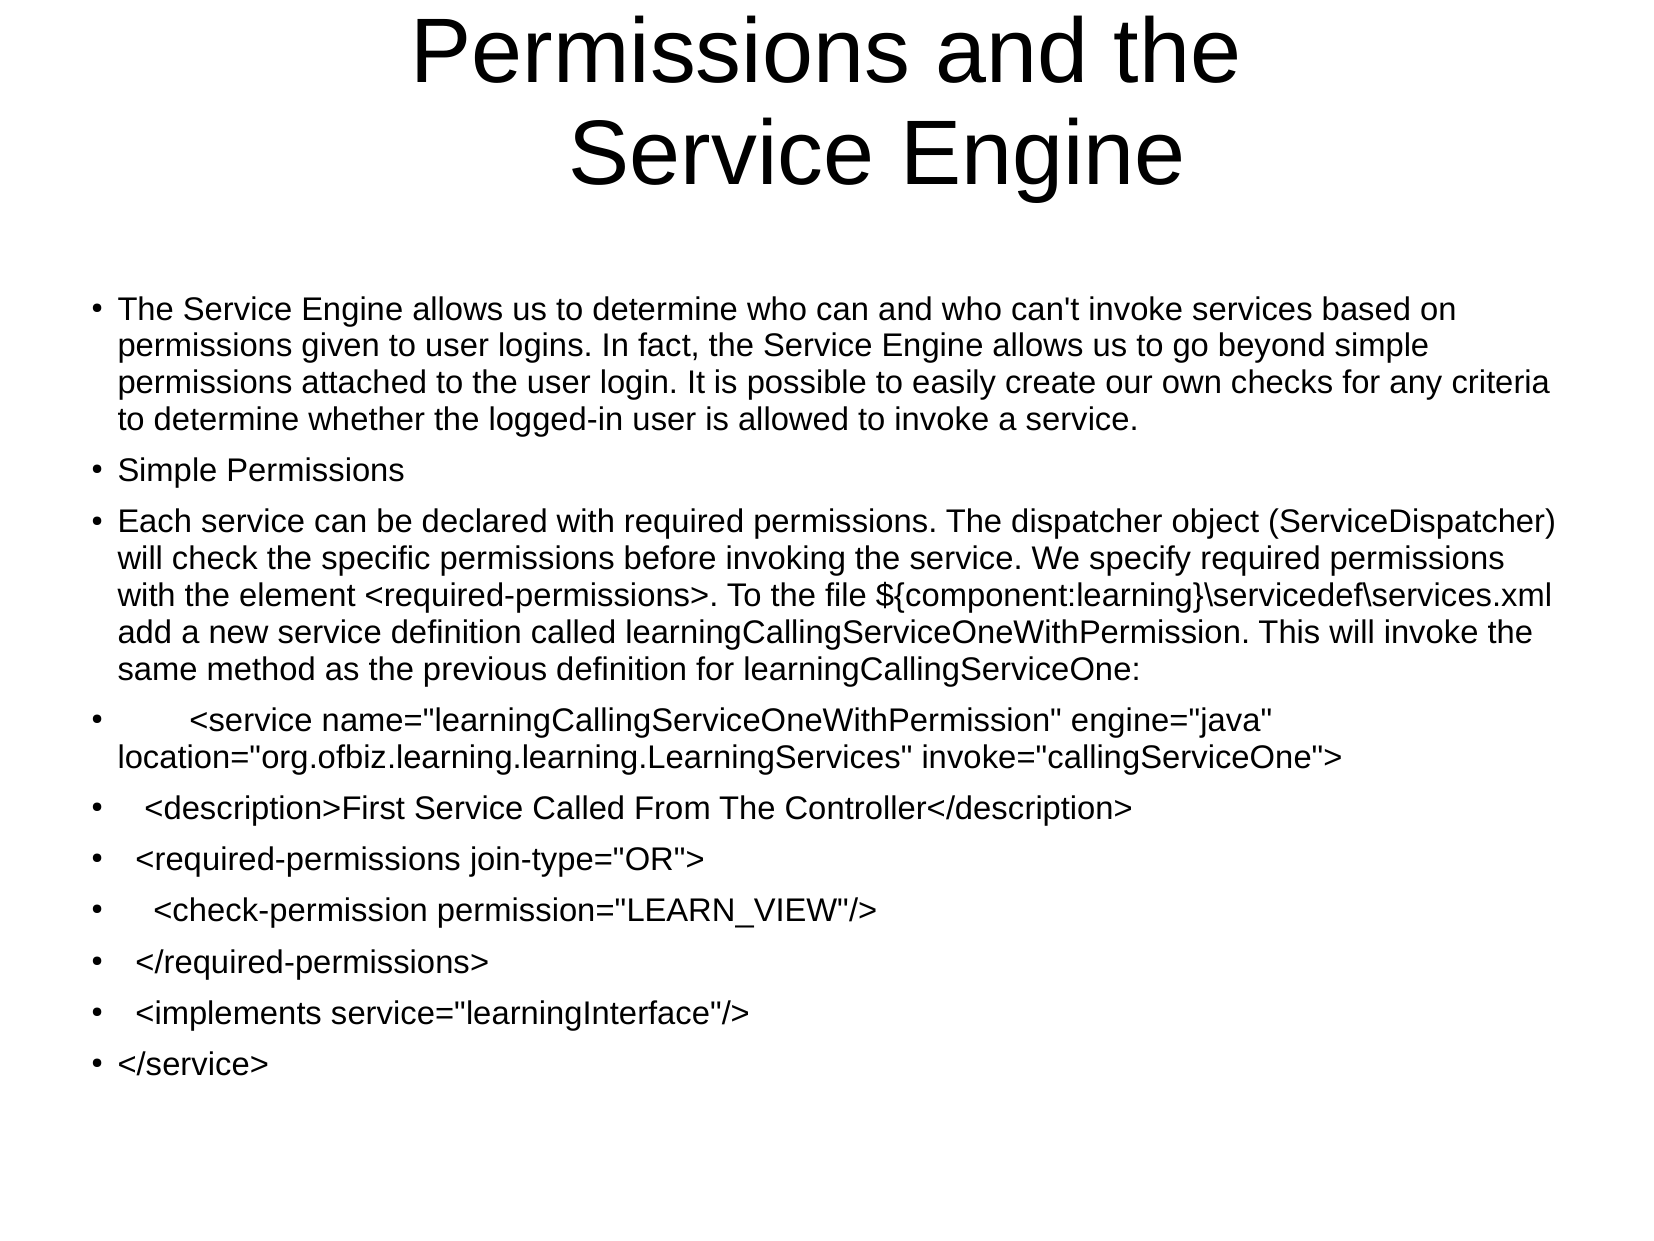

# Permissions and the Service Engine
The Service Engine allows us to determine who can and who can't invoke services based on permissions given to user logins. In fact, the Service Engine allows us to go beyond simple permissions attached to the user login. It is possible to easily create our own checks for any criteria to determine whether the logged-in user is allowed to invoke a service.
Simple Permissions
Each service can be declared with required permissions. The dispatcher object (ServiceDispatcher) will check the specific permissions before invoking the service. We specify required permissions with the element <required-permissions>. To the file ${component:learning}\servicedef\services.xml add a new service definition called learningCallingServiceOneWithPermission. This will invoke the same method as the previous definition for learningCallingServiceOne:
 <service name="learningCallingServiceOneWithPermission" engine="java" location="org.ofbiz.learning.learning.LearningServices" invoke="callingServiceOne">
 <description>First Service Called From The Controller</description>
 <required-permissions join-type="OR">
 <check-permission permission="LEARN_VIEW"/>
 </required-permissions>
 <implements service="learningInterface"/>
</service>